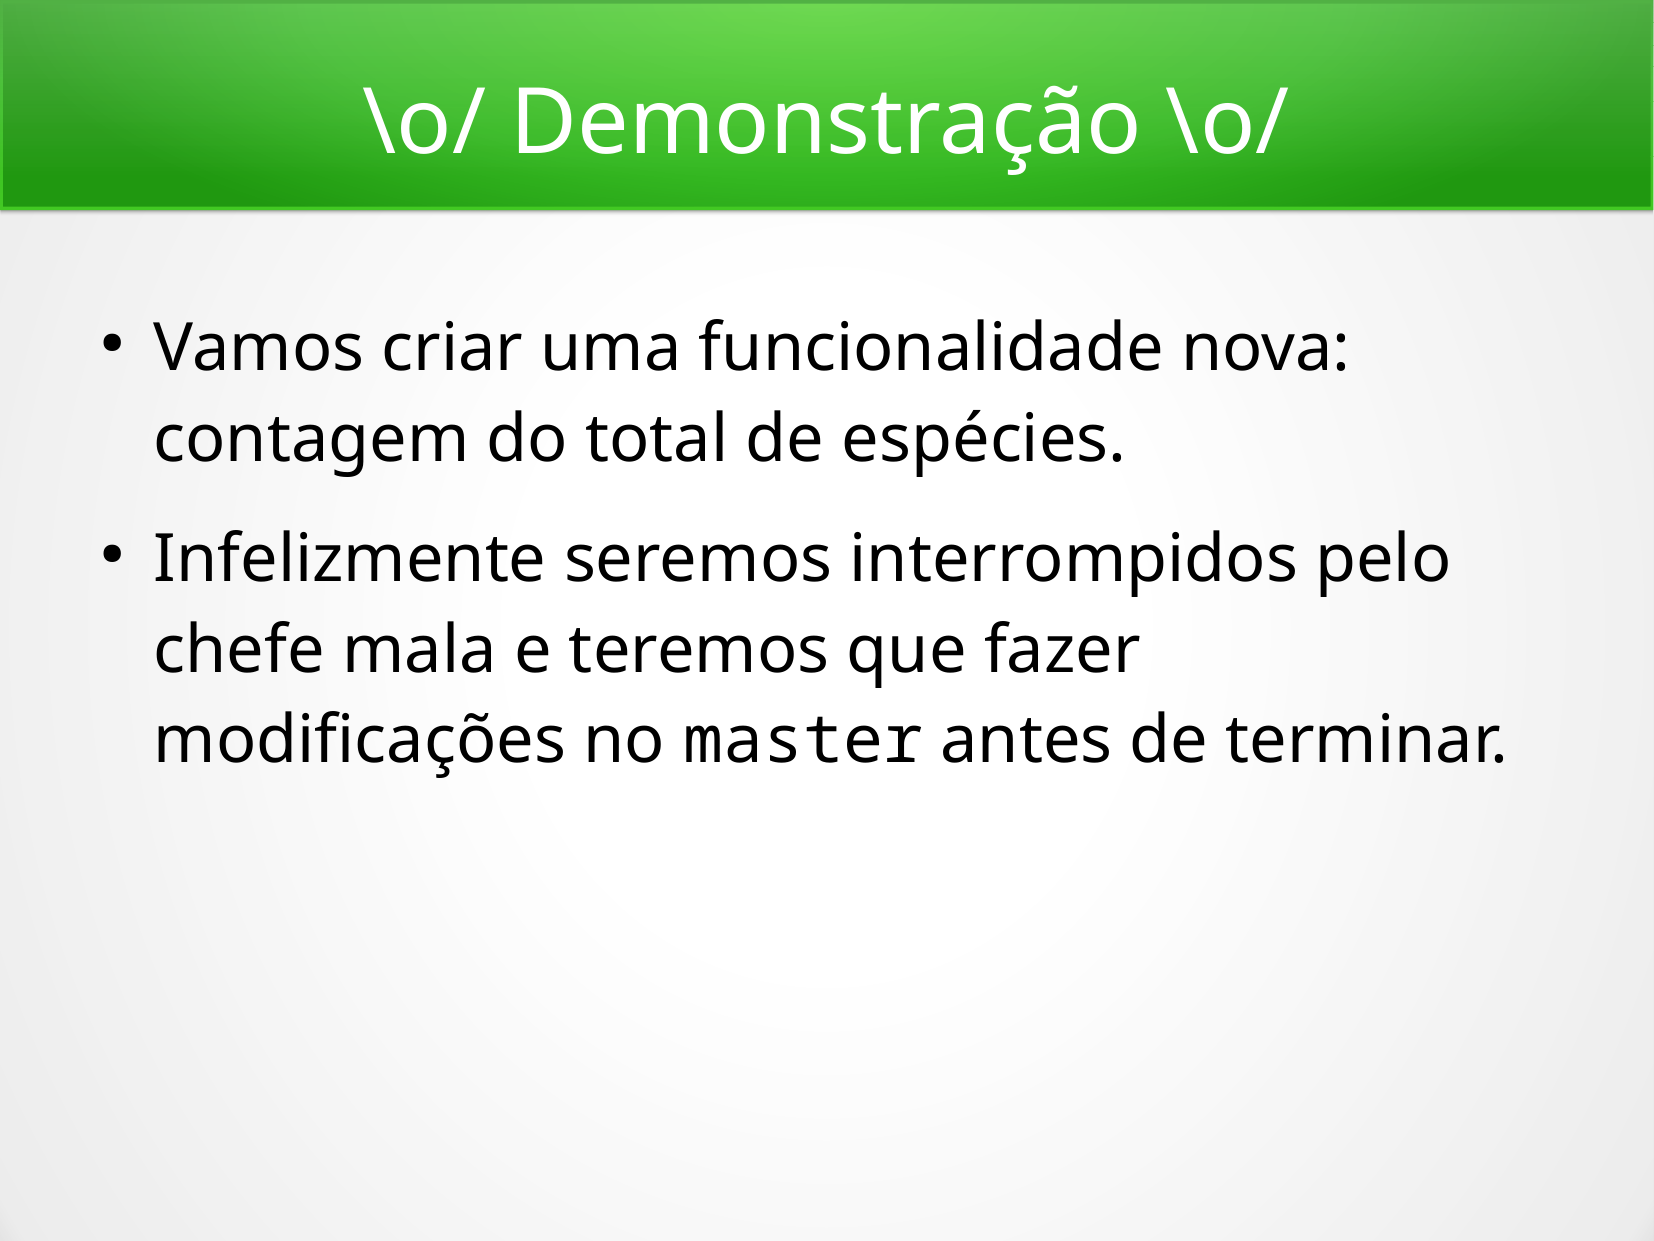

# \o/ Demonstração \o/
Vamos criar uma funcionalidade nova: contagem do total de espécies.
Infelizmente seremos interrompidos pelo chefe mala e teremos que fazer modificações no master antes de terminar.